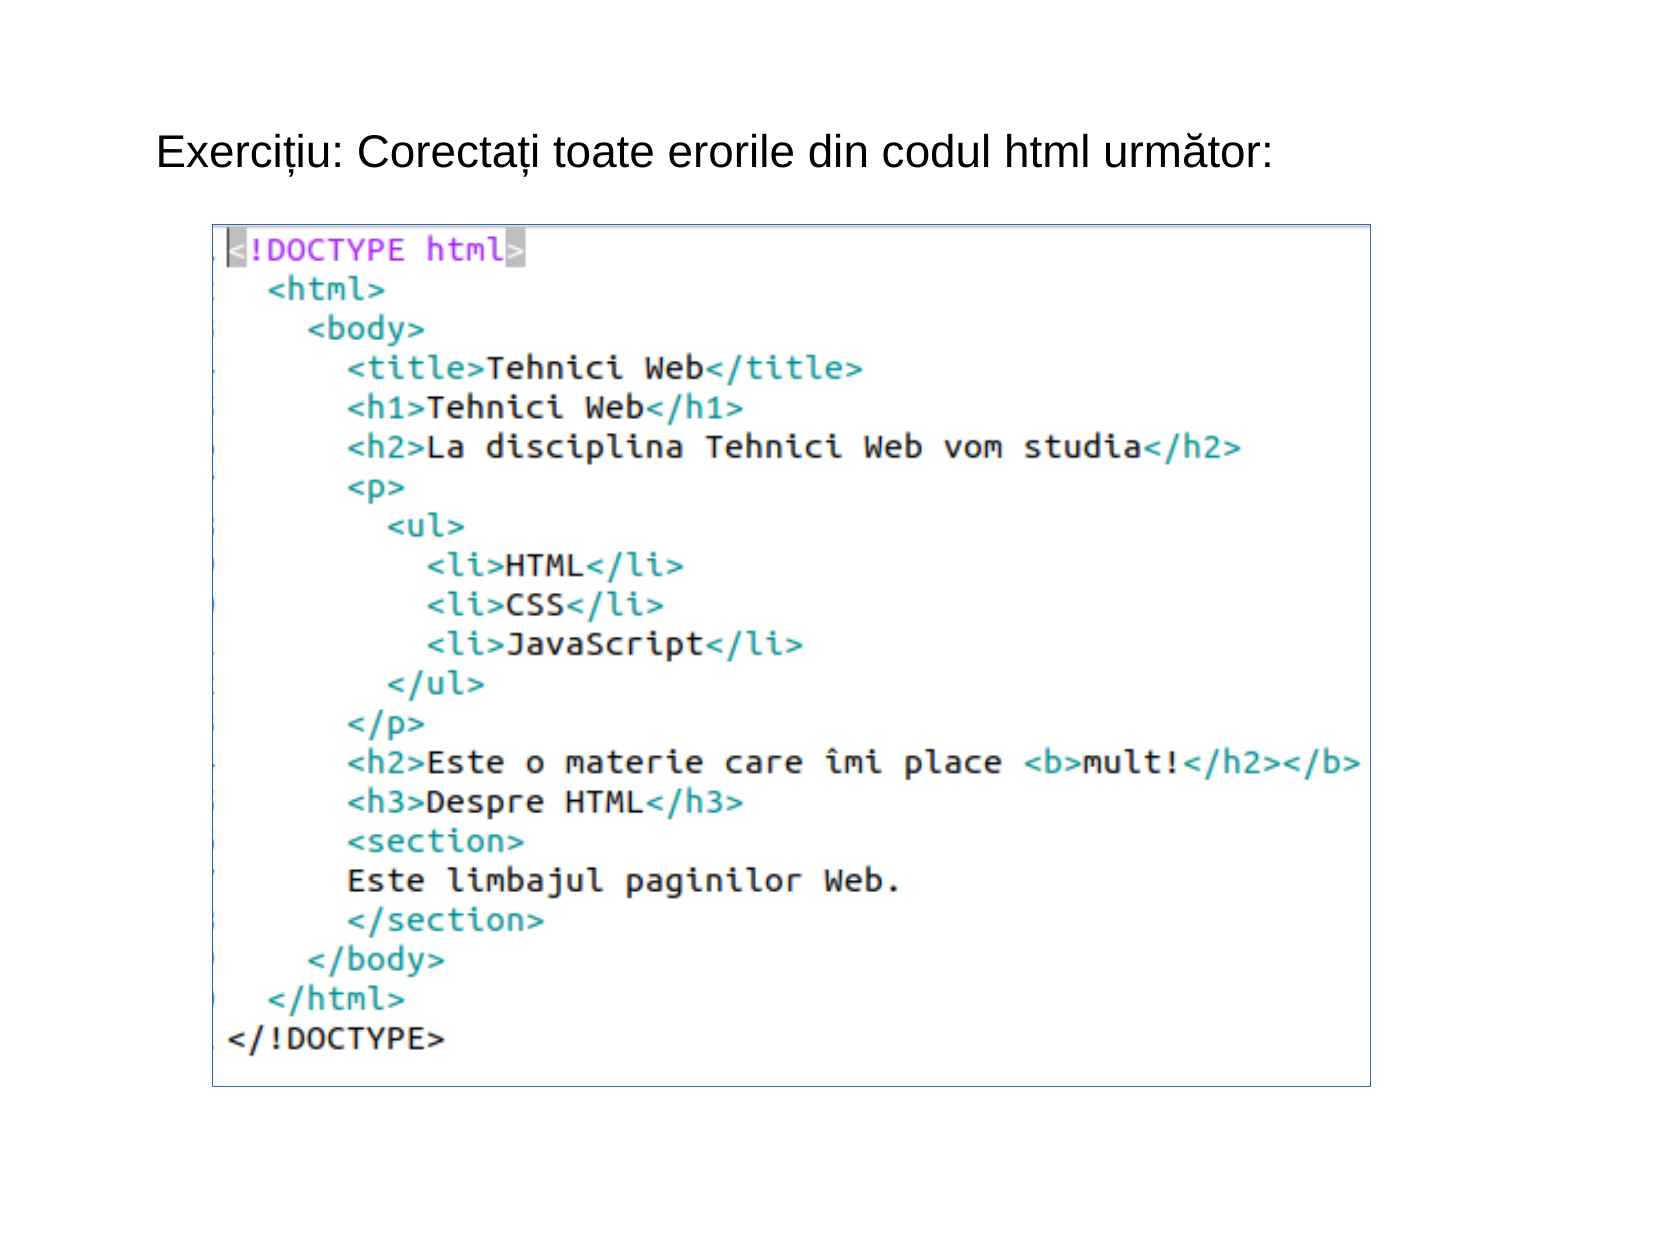

Exercițiu: Corectați toate erorile din codul html următor: